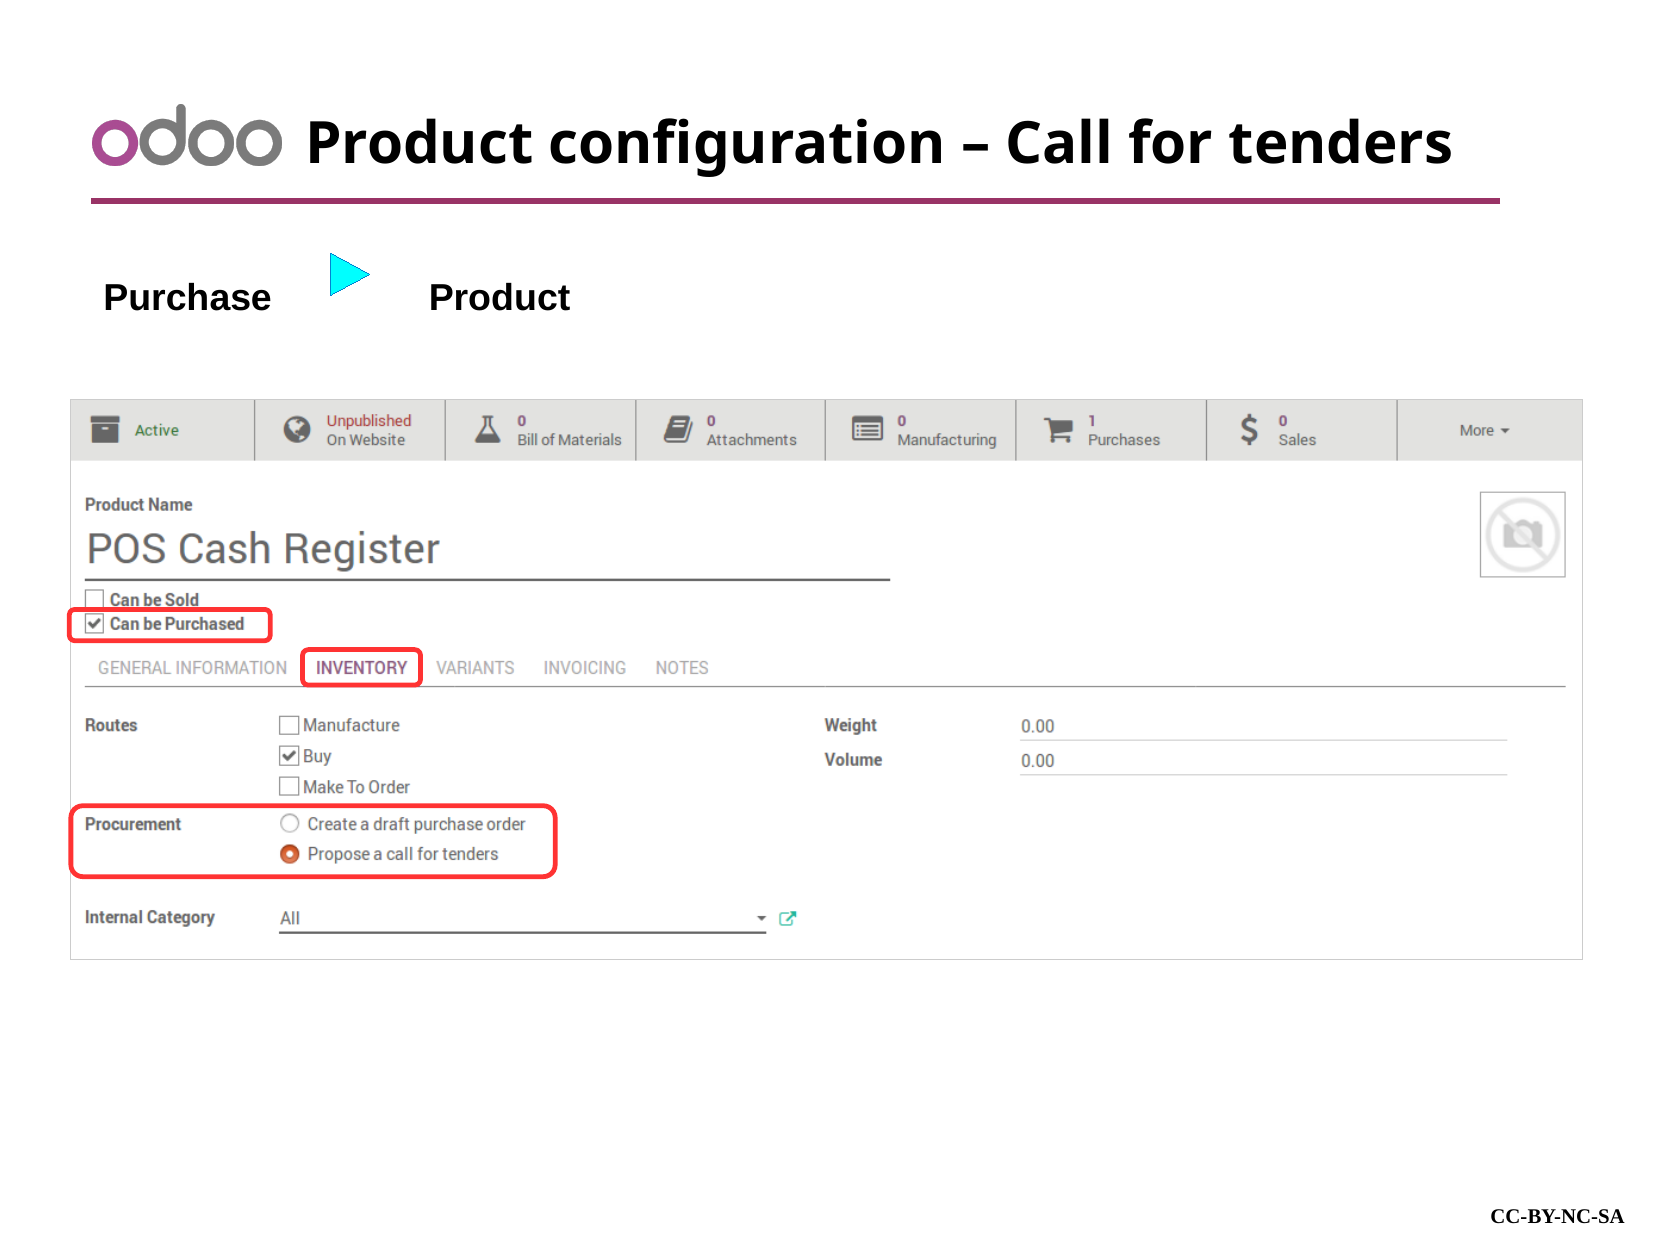

# Product configuration – Call for tenders
Purchase Product